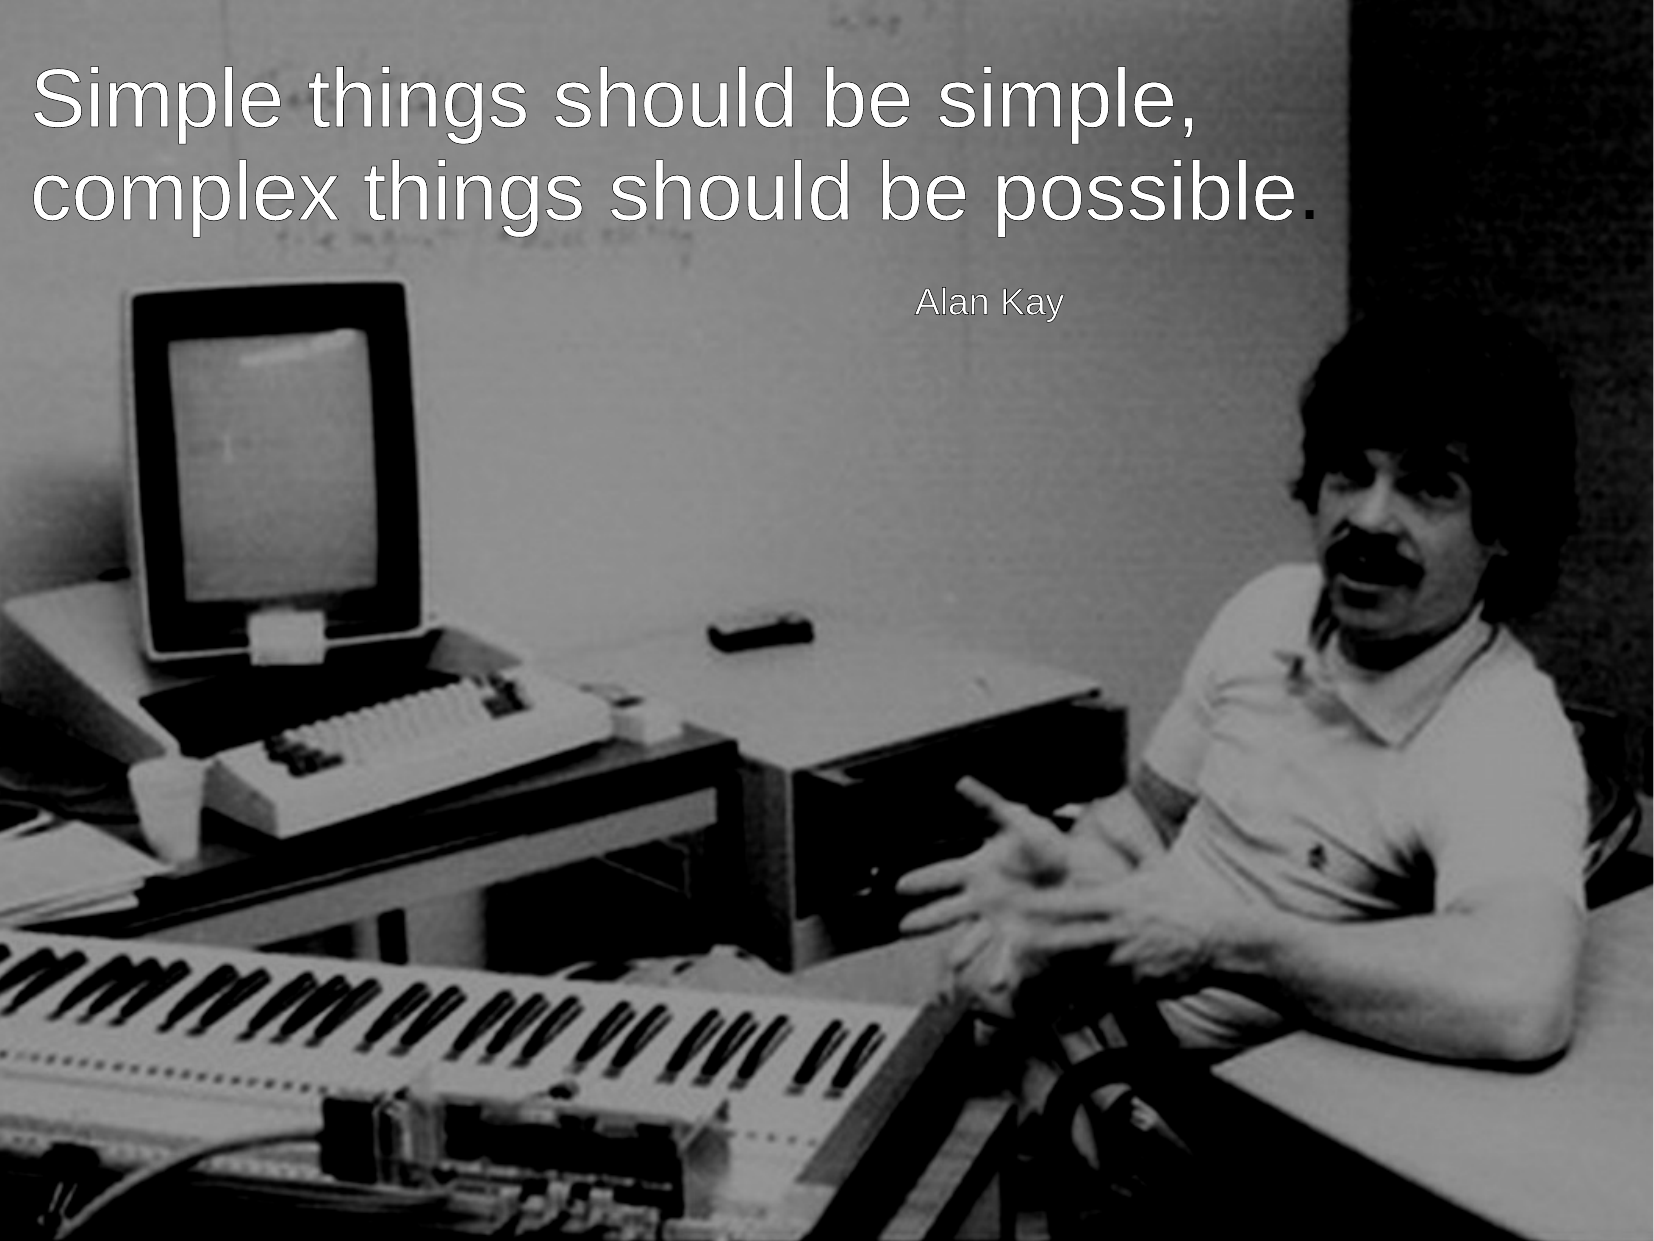

# Simple things should be simple,
complex things should be possible.
Alan Kay